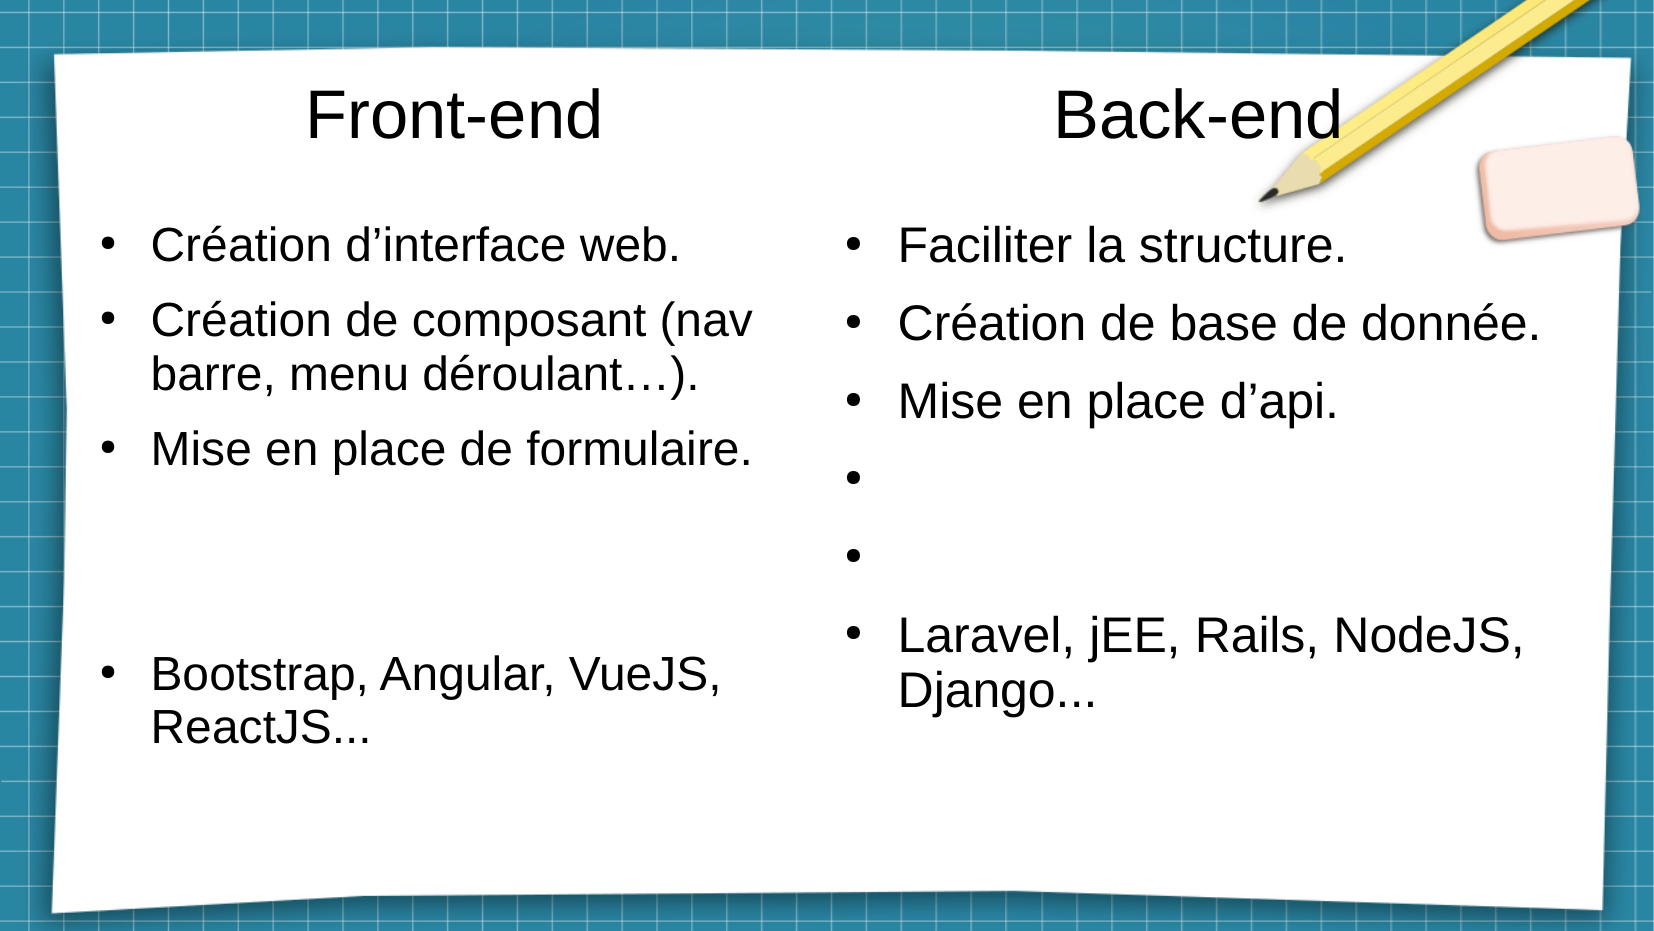

# Front-end
Back-end
Création d’interface web.
Création de composant (nav barre, menu déroulant…).
Mise en place de formulaire.
Bootstrap, Angular, VueJS, ReactJS...
Faciliter la structure.
Création de base de donnée.
Mise en place d’api.
Laravel, jEE, Rails, NodeJS, Django...